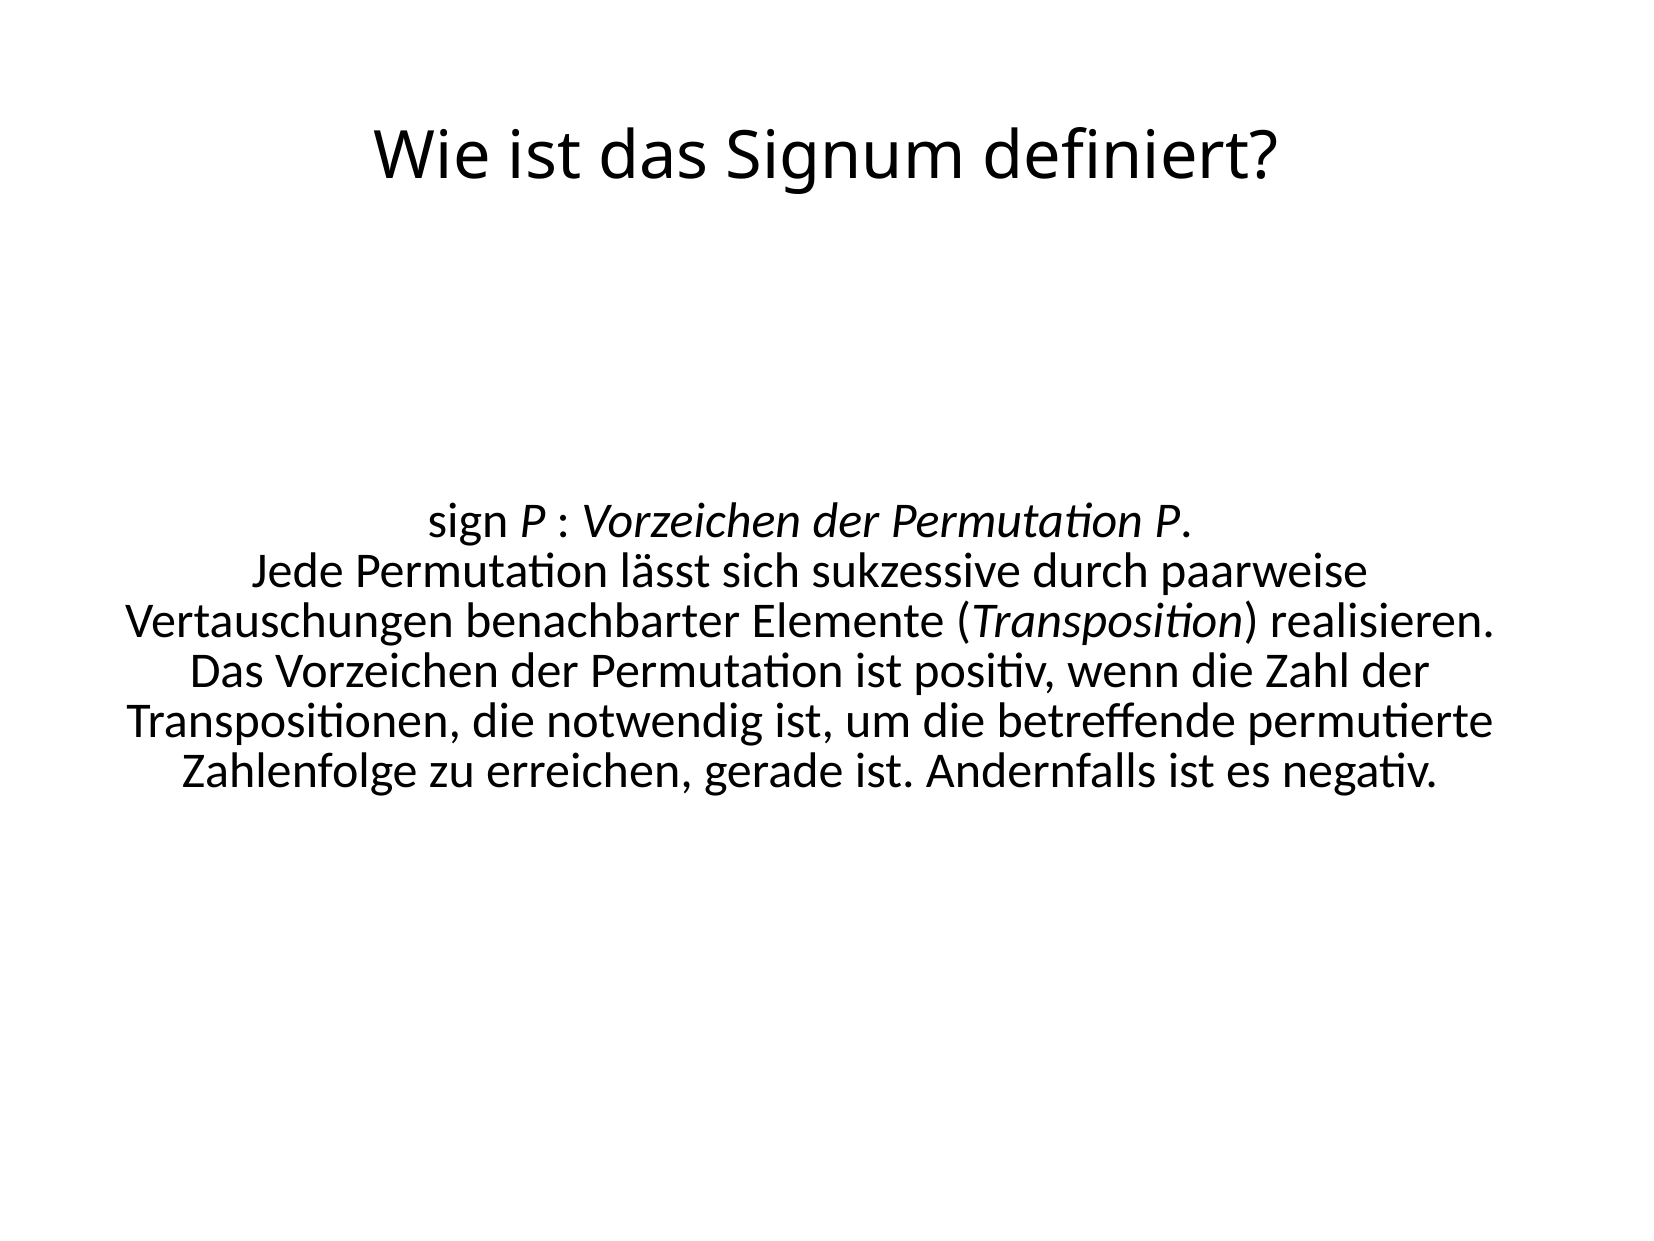

Wie ist das Signum definiert?
# sign P : Vorzeichen der Permutation P.
Jede Permutation lässt sich sukzessive durch paarweise Vertauschungen benachbarter Elemente (Transposition) realisieren. Das Vorzeichen der Permutation ist positiv, wenn die Zahl der Transpositionen, die notwendig ist, um die betreffende permutierte Zahlenfolge zu erreichen, gerade ist. Andernfalls ist es negativ.